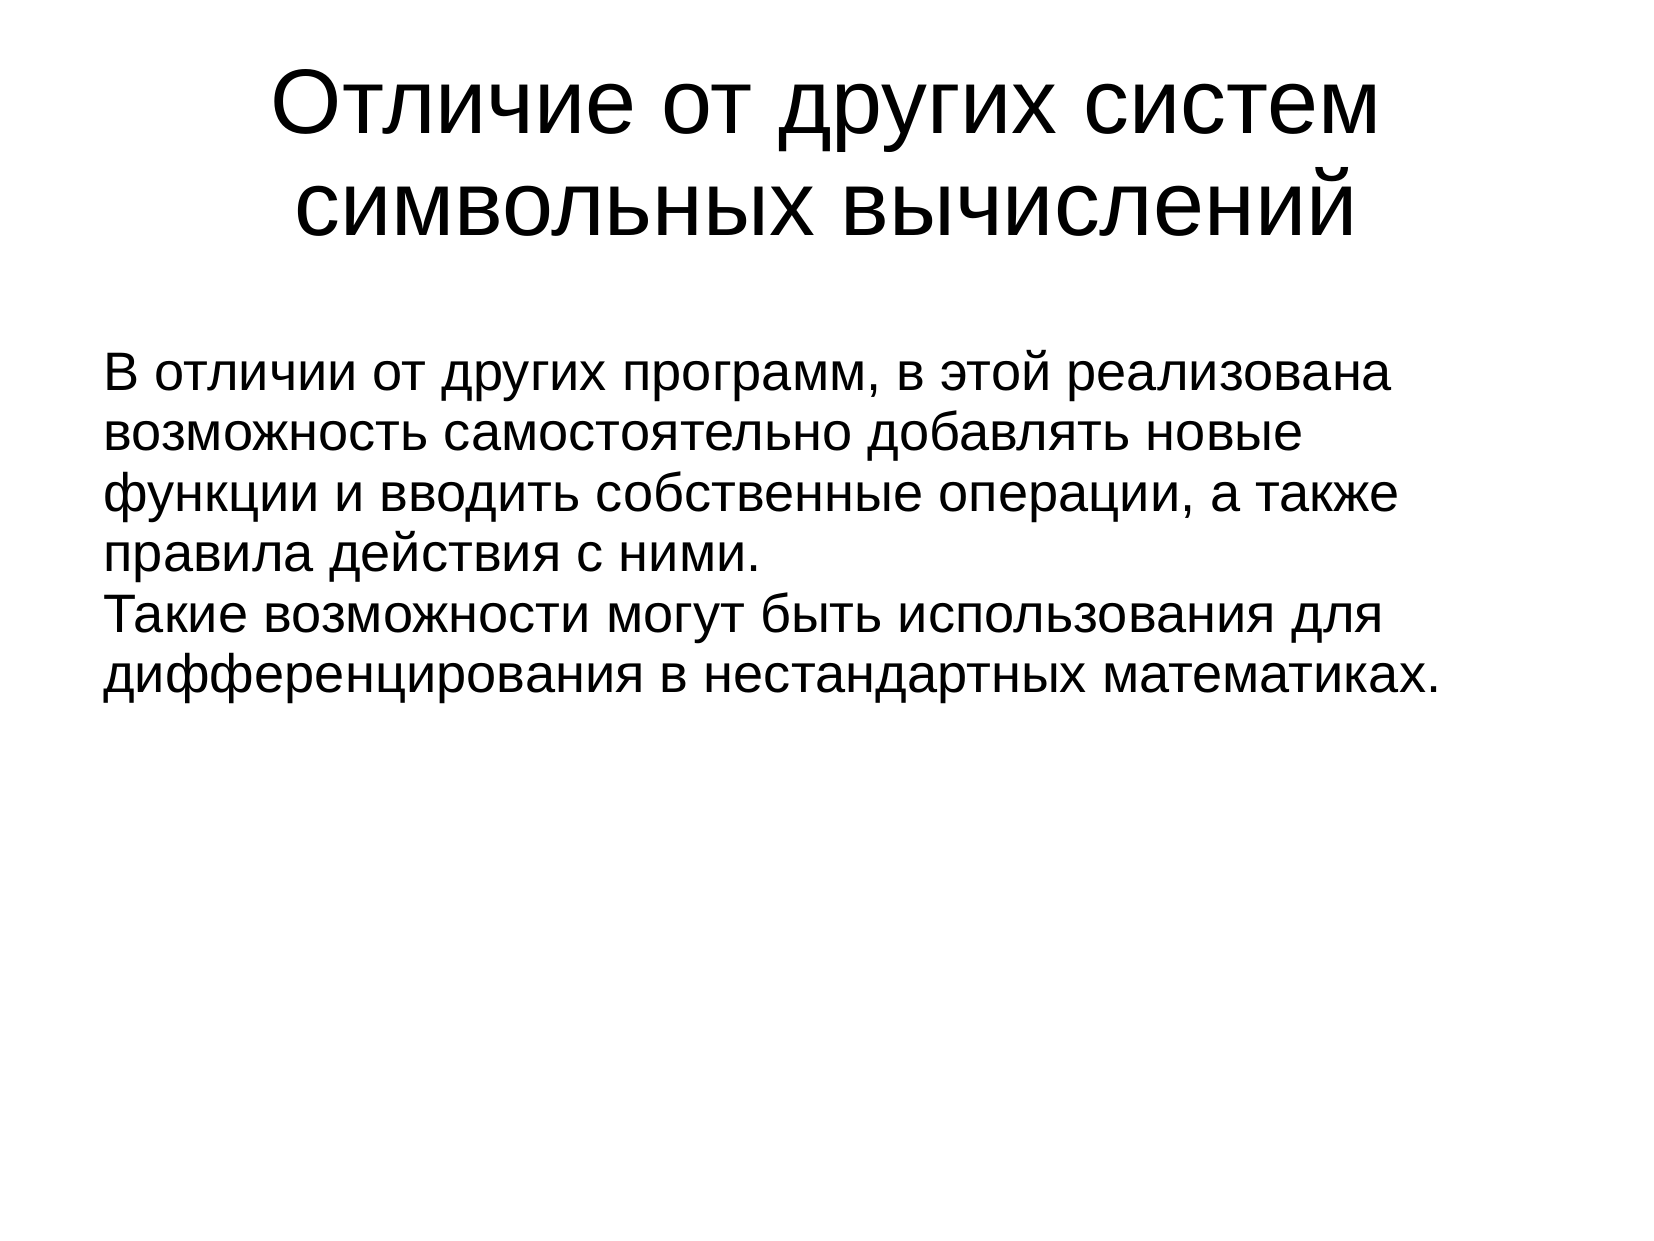

# Отличие от других систем символьных вычислений
В отличии от других программ, в этой реализована возможность самостоятельно добавлять новые функции и вводить собственные операции, а также правила действия с ними.
Такие возможности могут быть использования для дифференцирования в нестандартных математиках.